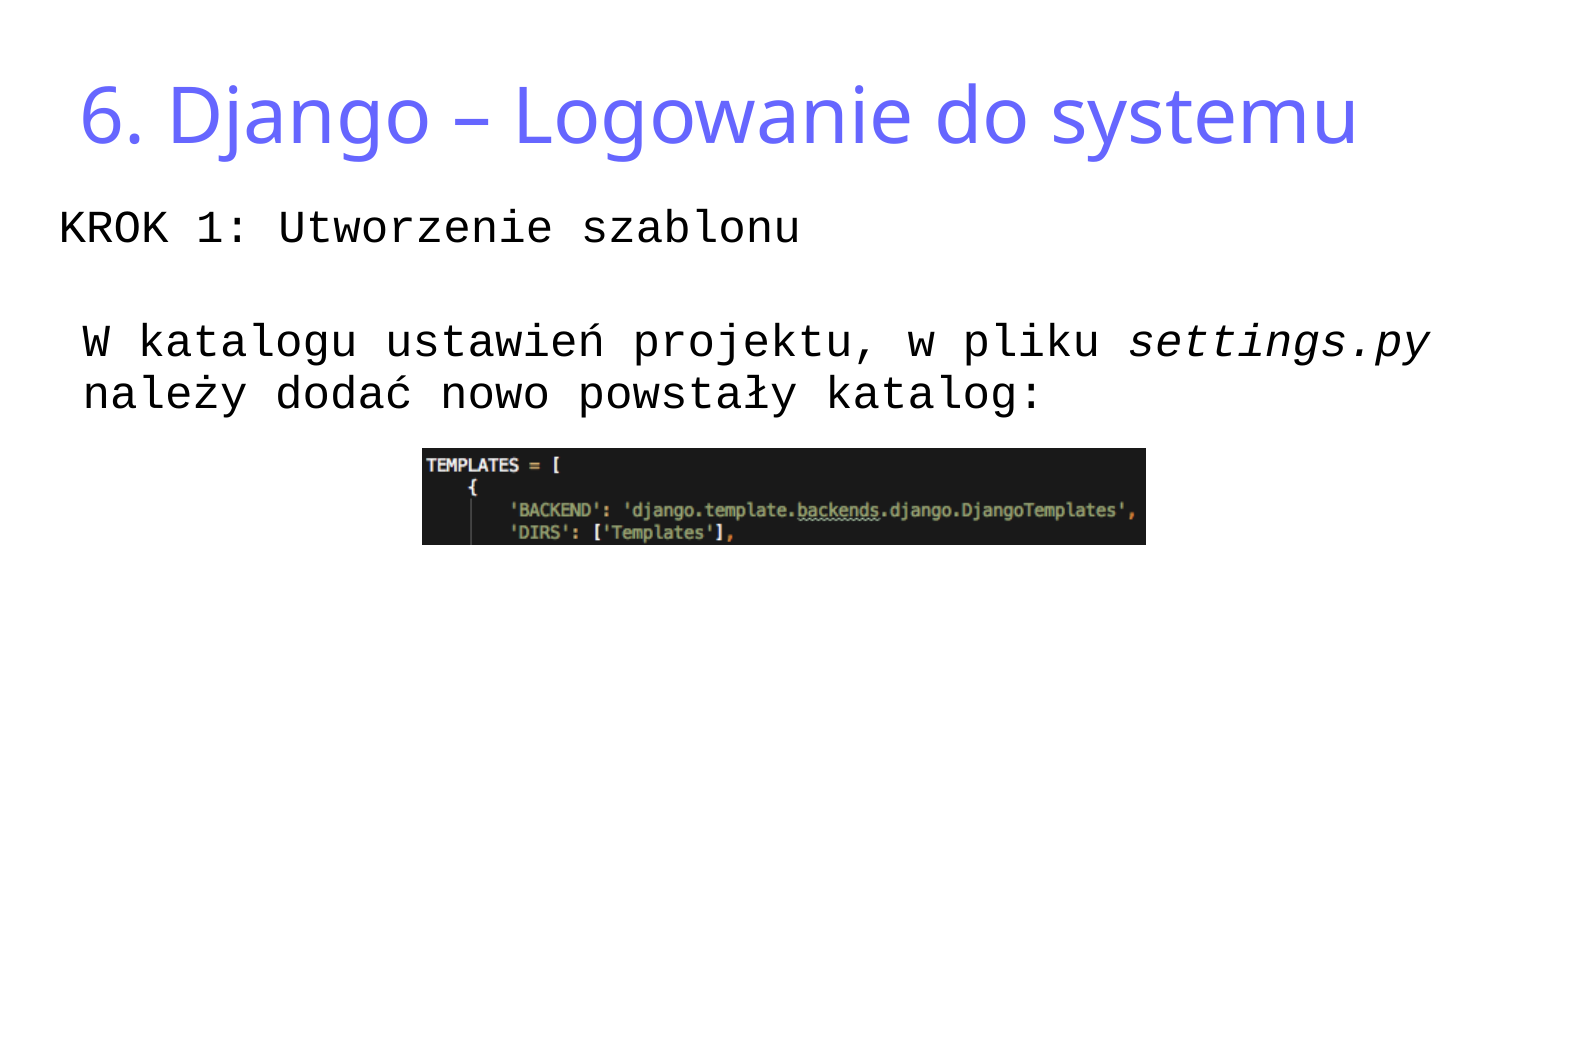

# 6. Django – Logowanie do systemu
KROK 1: Utworzenie szablonu
W katalogu ustawień projektu, w pliku settings.py należy dodać nowo powstały katalog: